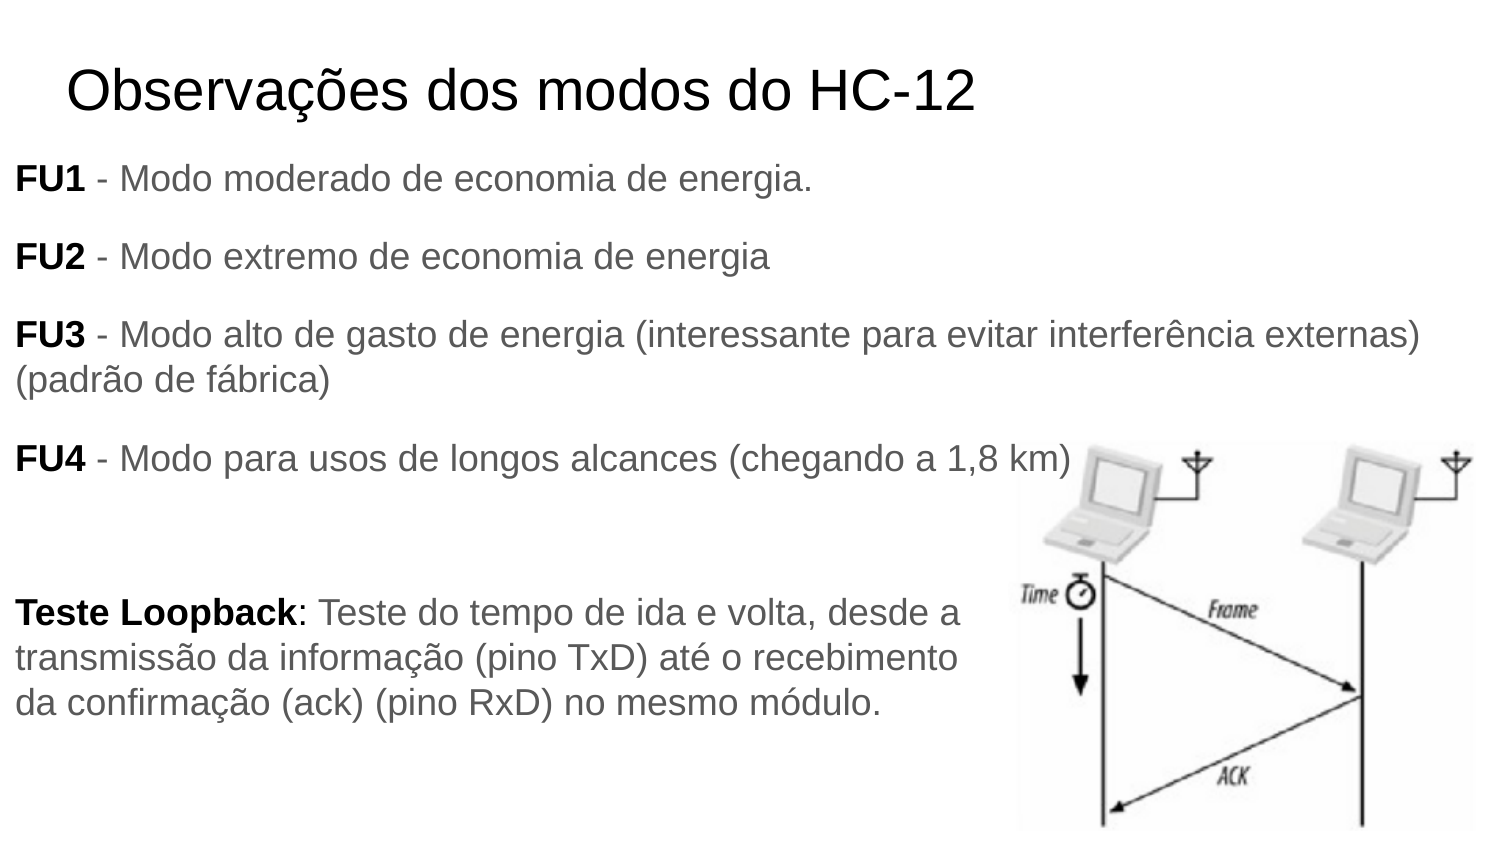

# Observações dos modos do HC-12
FU1 - Modo moderado de economia de energia.
FU2 - Modo extremo de economia de energia
FU3 - Modo alto de gasto de energia (interessante para evitar interferência externas) (padrão de fábrica)
FU4 - Modo para usos de longos alcances (chegando a 1,8 km)
Teste Loopback: Teste do tempo de ida e volta, desde a transmissão da informação (pino TxD) até o recebimento da confirmação (ack) (pino RxD) no mesmo módulo.